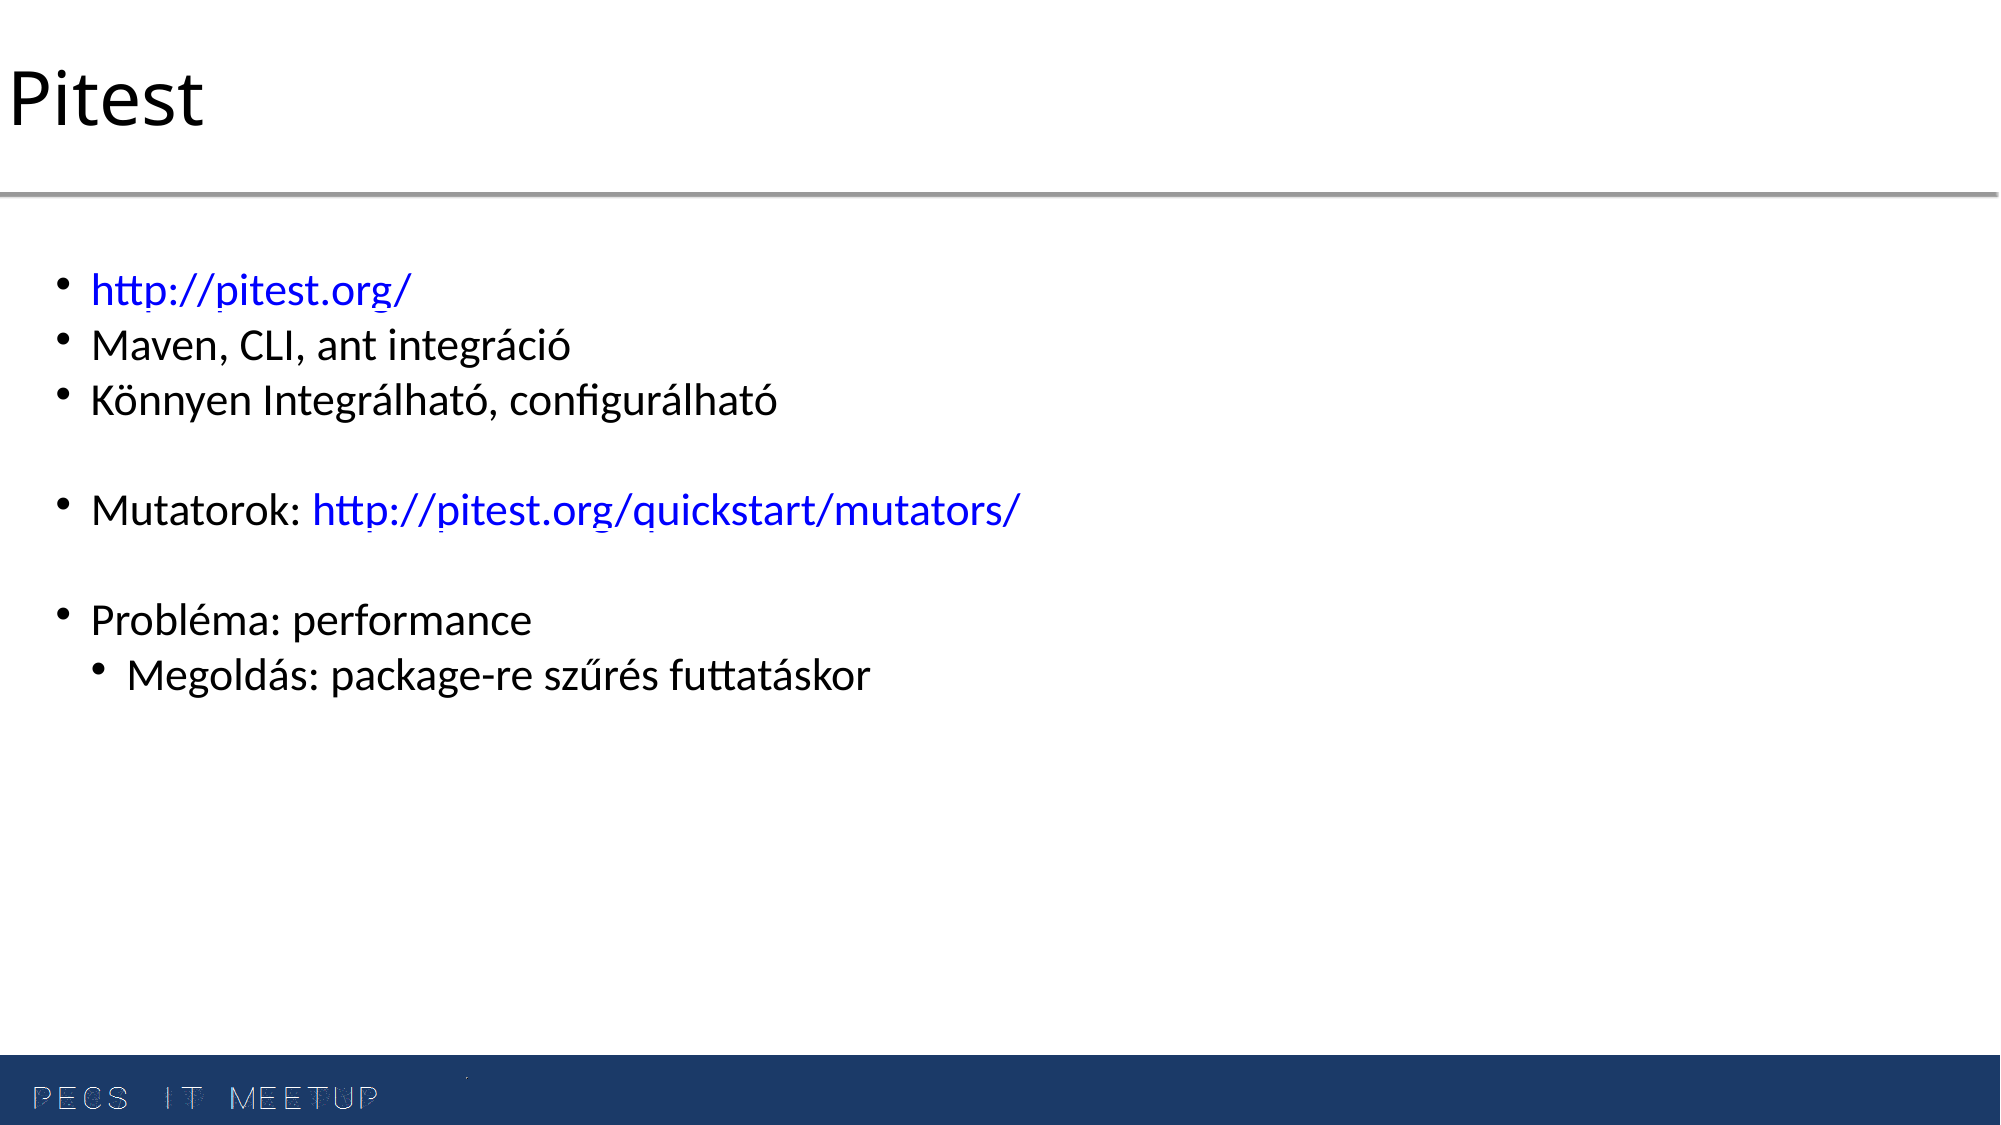

dsdf
Pitest
http://pitest.org/
Maven, CLI, ant integráció
Könnyen Integrálható, configurálható
Mutatorok: http://pitest.org/quickstart/mutators/
Probléma: performance
Megoldás: package-re szűrés futtatáskor